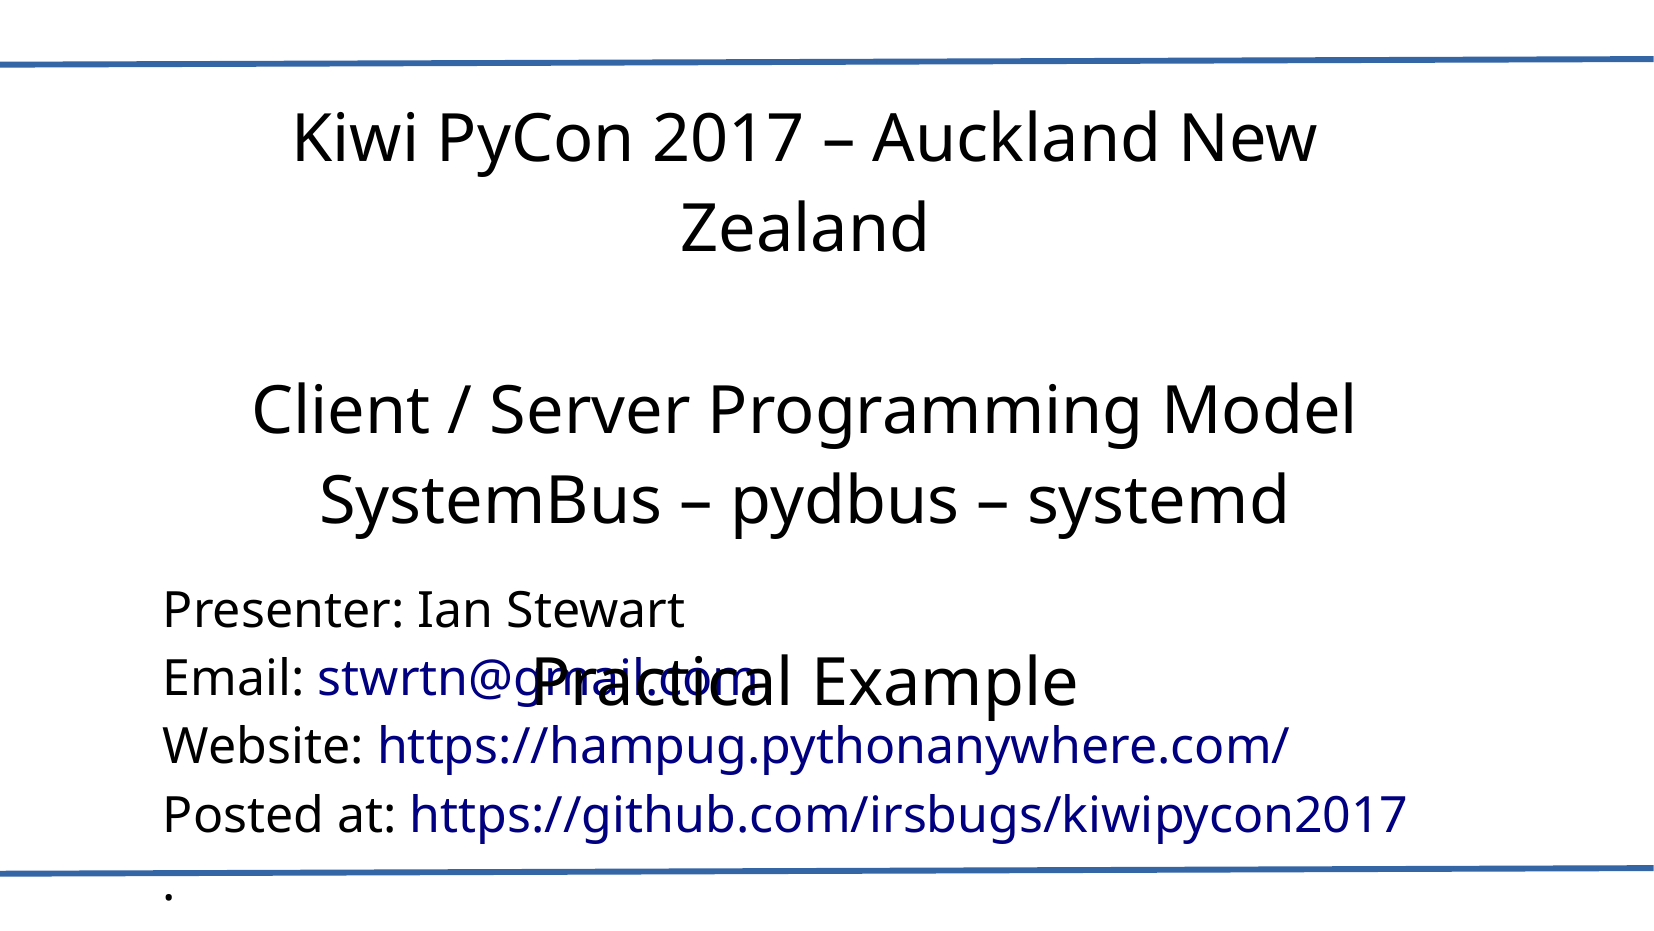

Kiwi PyCon 2017 – Auckland New Zealand
Client / Server Programming Model
SystemBus – pydbus – systemd
Practical Example
Presenter: Ian Stewart
Email: stwrtn@gmail.com
Website: https://hampug.pythonanywhere.com/
Posted at: https://github.com/irsbugs/kiwipycon2017
.